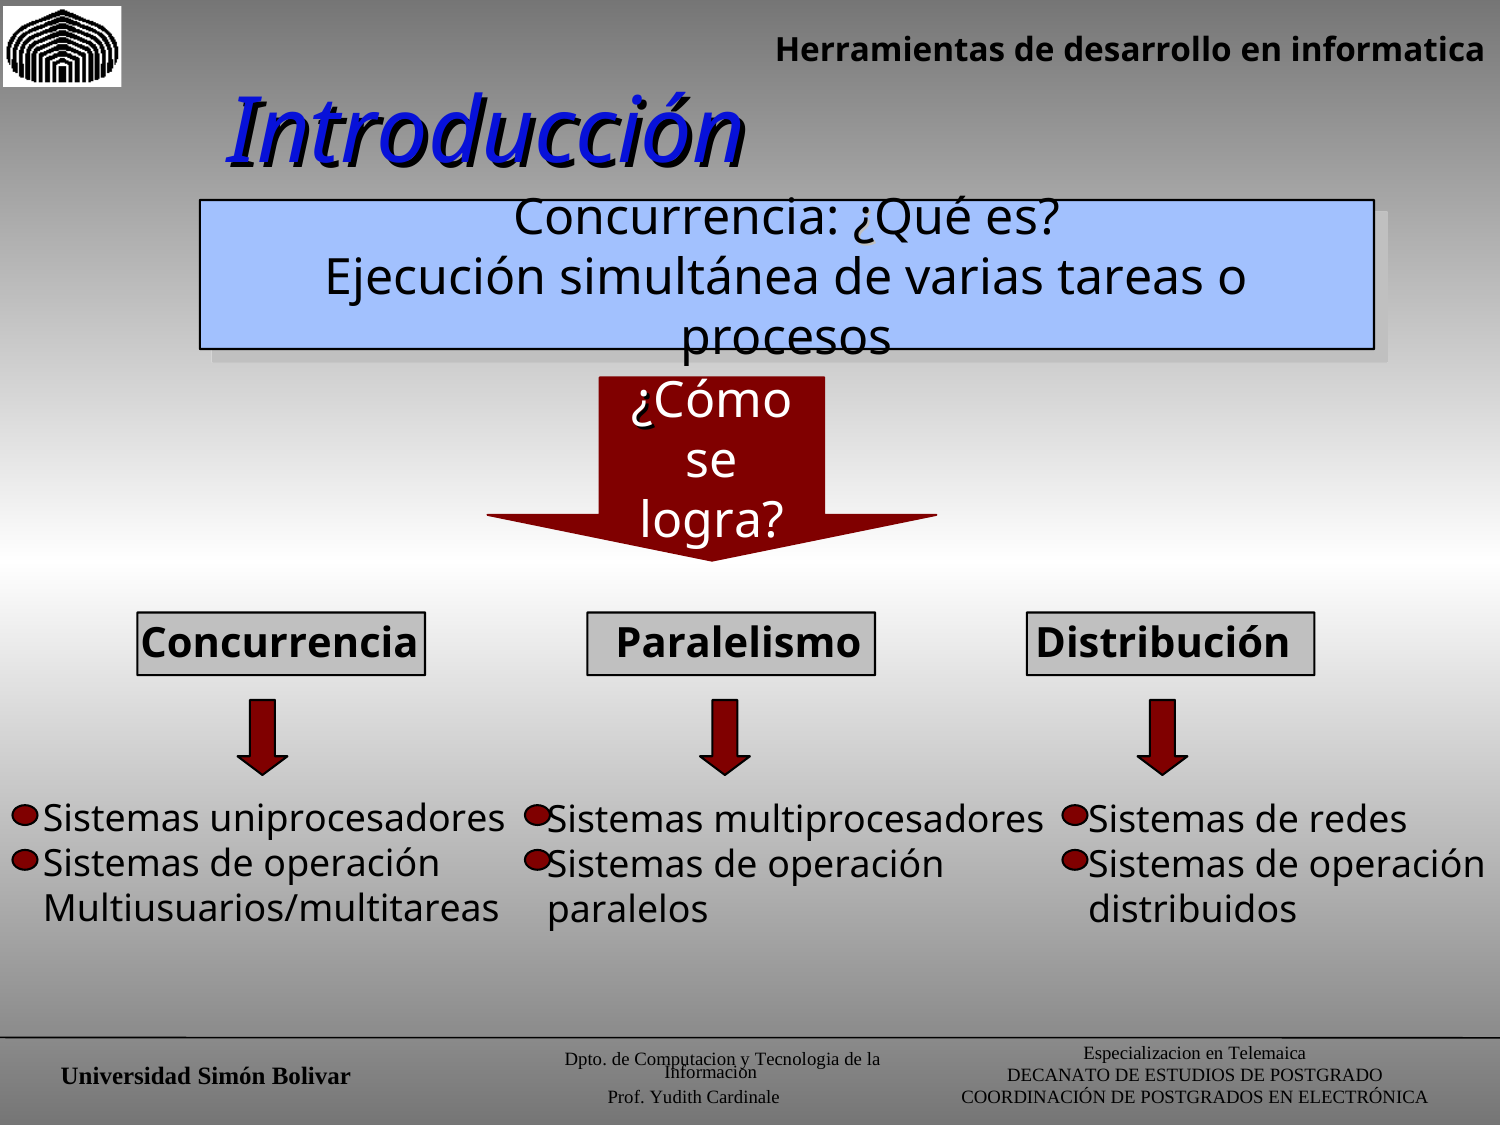

Introducción
Concurrencia: ¿Qué es?
Ejecución simultánea de varias tareas o procesos
¿Cómo se
logra?
Concurrencia
Paralelismo
Distribución
Sistemas uniprocesadores
Sistemas de operación
Multiusuarios/multitareas
Sistemas multiprocesadores
Sistemas de operación
paralelos
Sistemas de redes
Sistemas de operación
distribuidos